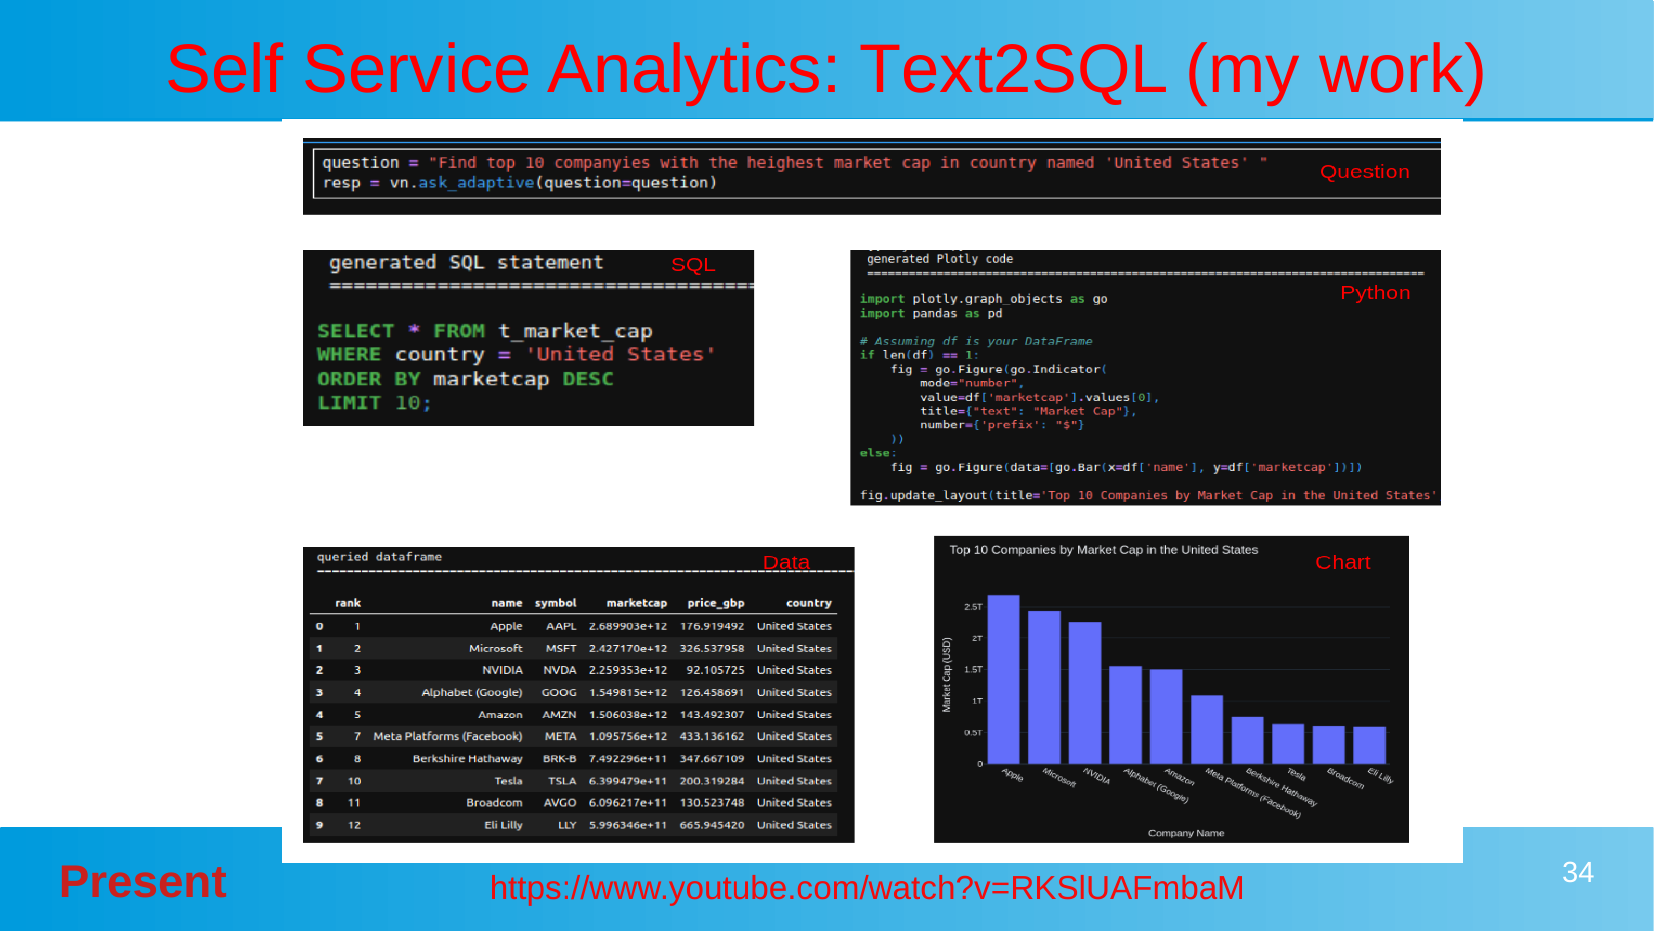

# Self Service Analytics: Text2SQL (my work)
34
https://www.youtube.com/watch?v=RKSlUAFmbaM